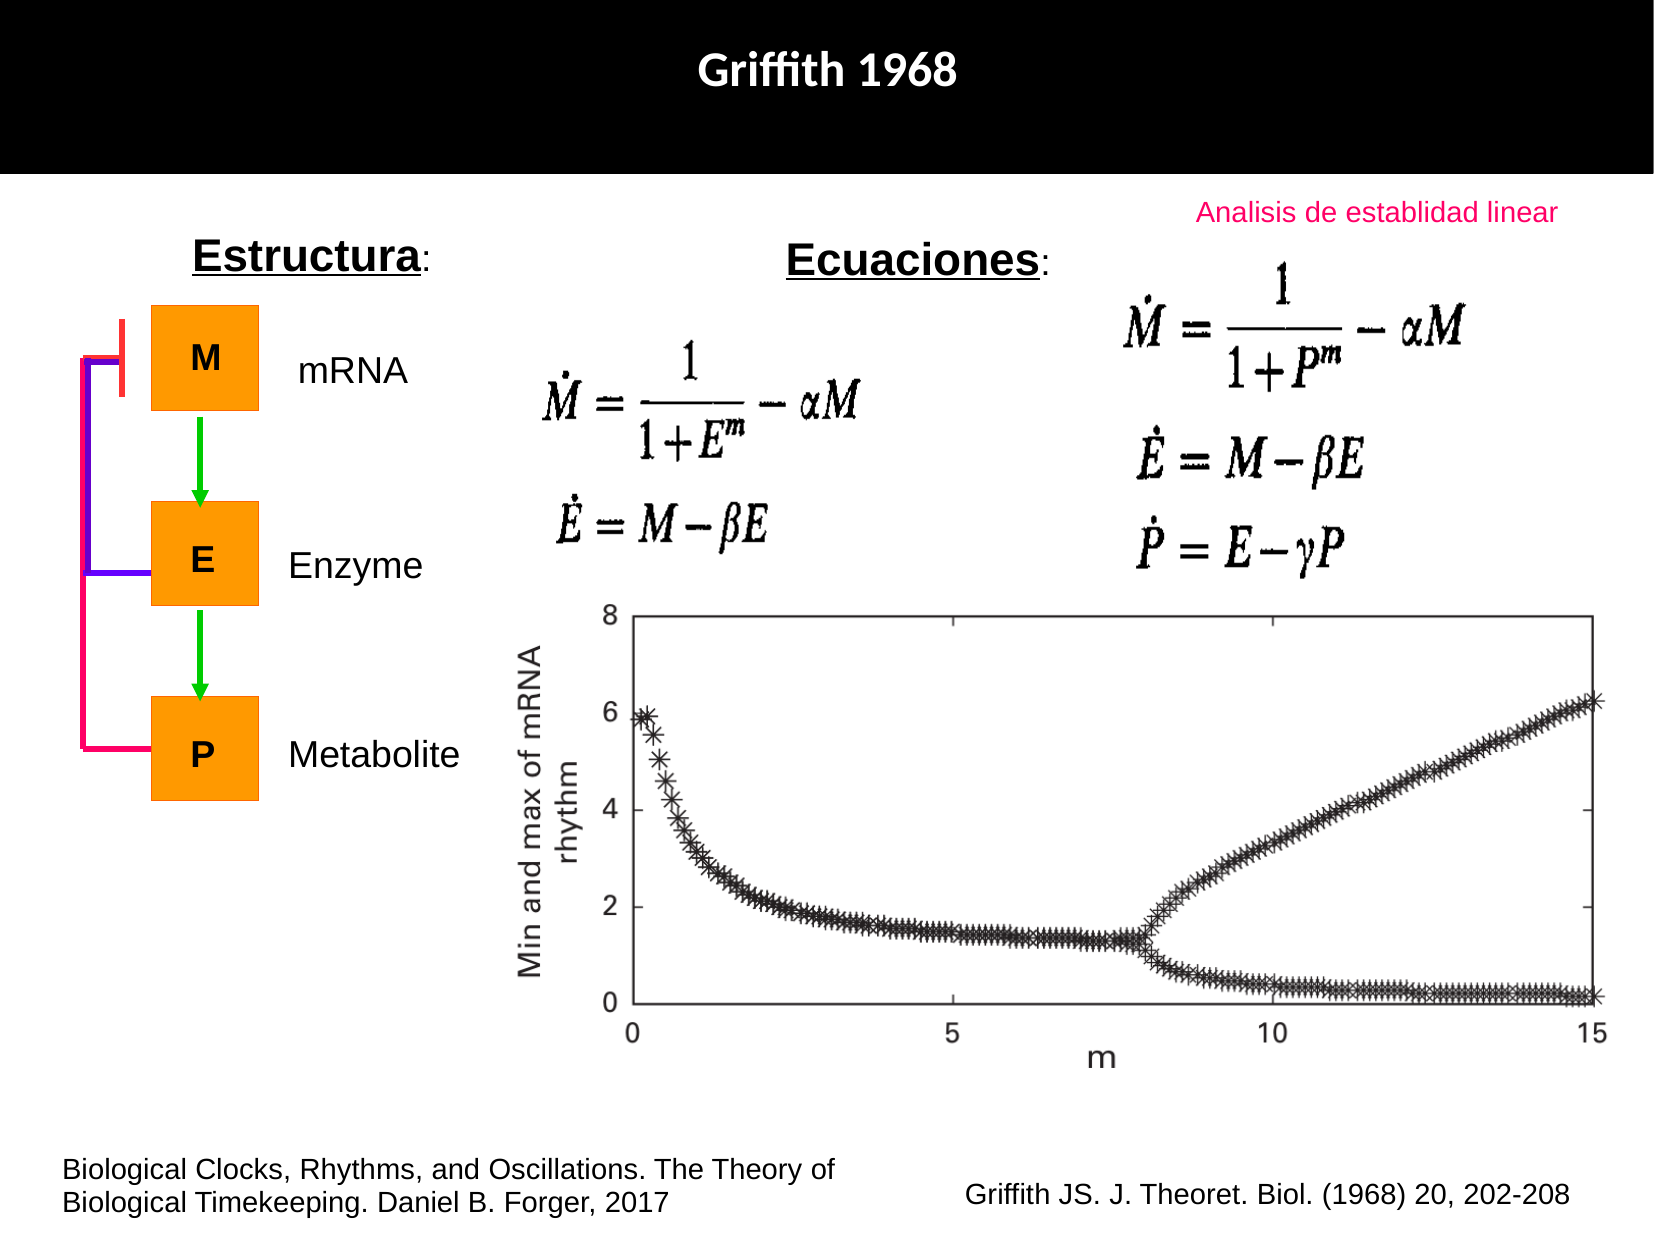

Griffith 1968
Analisis de establidad linear
Estructura:
Ecuaciones:
M
mRNA
E
Enzyme
Con 2 Variables:
Usan criterio Bendixson para demostrar analíticamente que no hay oscilaciones sostenidas. Se pueden presentar oscilaciones amortiguadas con decay muy lentas.
Con 3 Variables: Usan criterio Hurwitz's y demuestran que cuando m > 8 siempre existirán valores de parámetros donde el punto fijo dejará de ser estable y por lo tanto aumenta la probabilidad de que emerjan ciclos limites (oscilaciones sostenidas). Dado que m tiene que ser bastante grande duda que esa capacidad de represión cooperativa pueda ser alcanzada por la acción de un solo gen auto-regulandose.
P
Metabolite
Biological Clocks, Rhythms, and Oscillations. The Theory of Biological Timekeeping. Daniel B. Forger, 2017
Griffith JS. J. Theoret. Biol. (1968) 20, 202-208